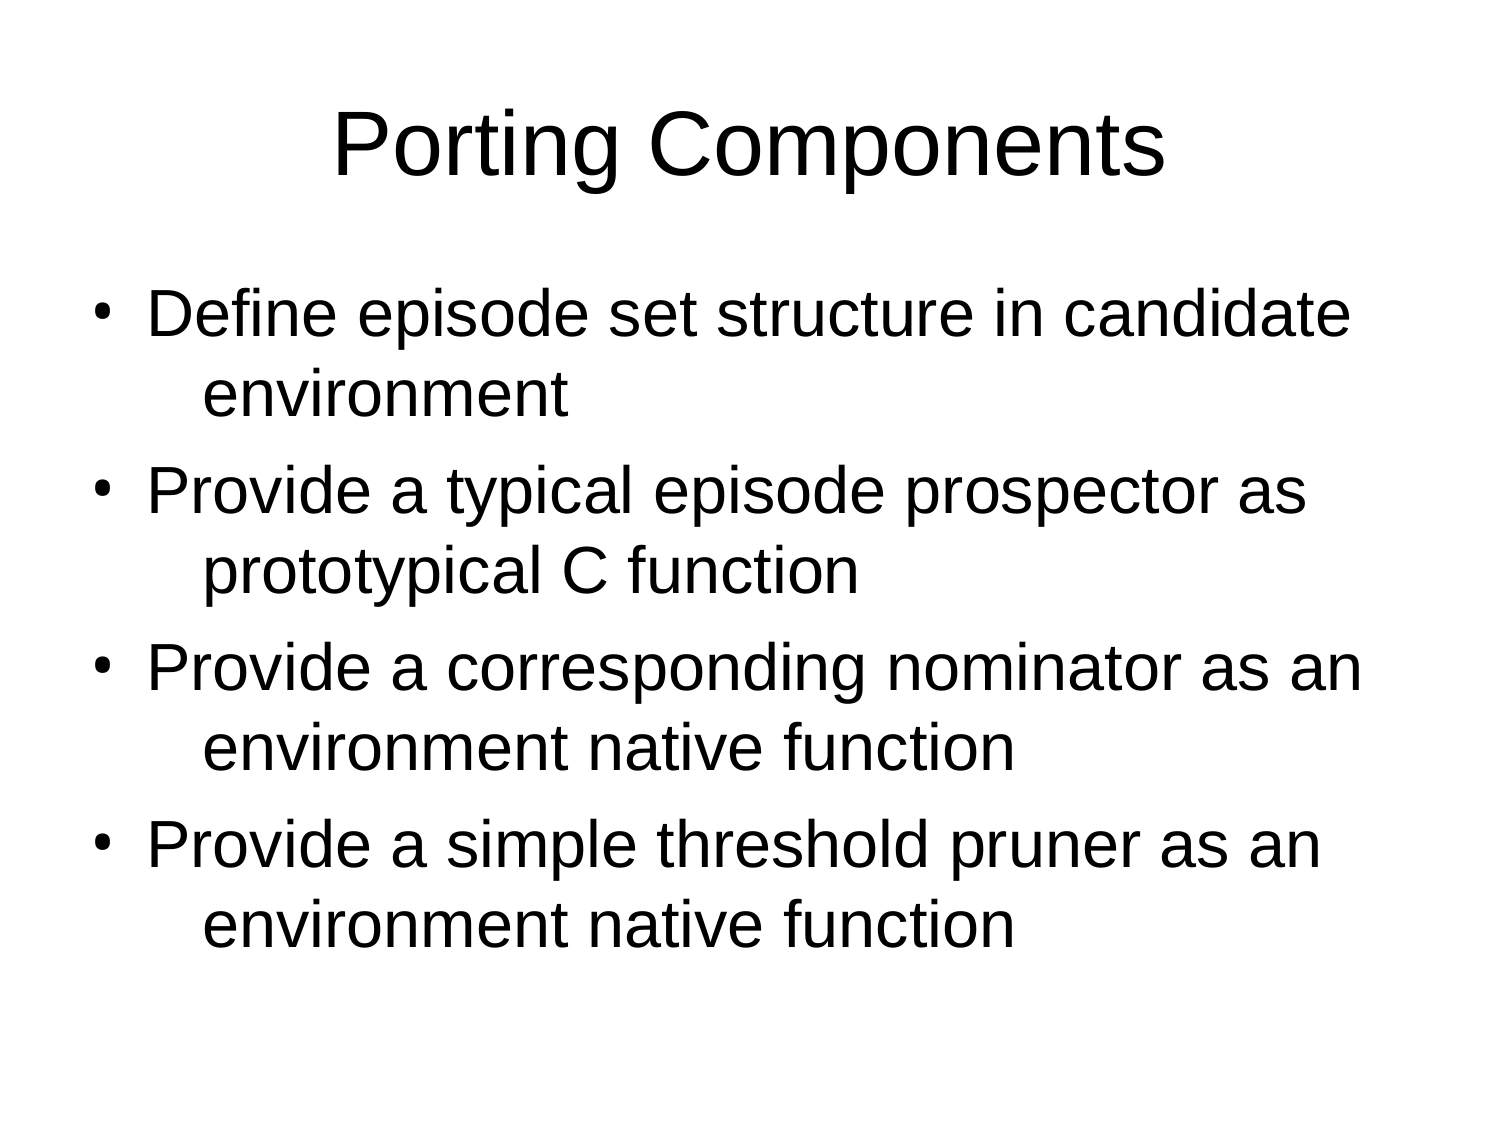

# Porting Components
Define episode set structure in candidate environment
Provide a typical episode prospector as prototypical C function
Provide a corresponding nominator as an environment native function
Provide a simple threshold pruner as an environment native function